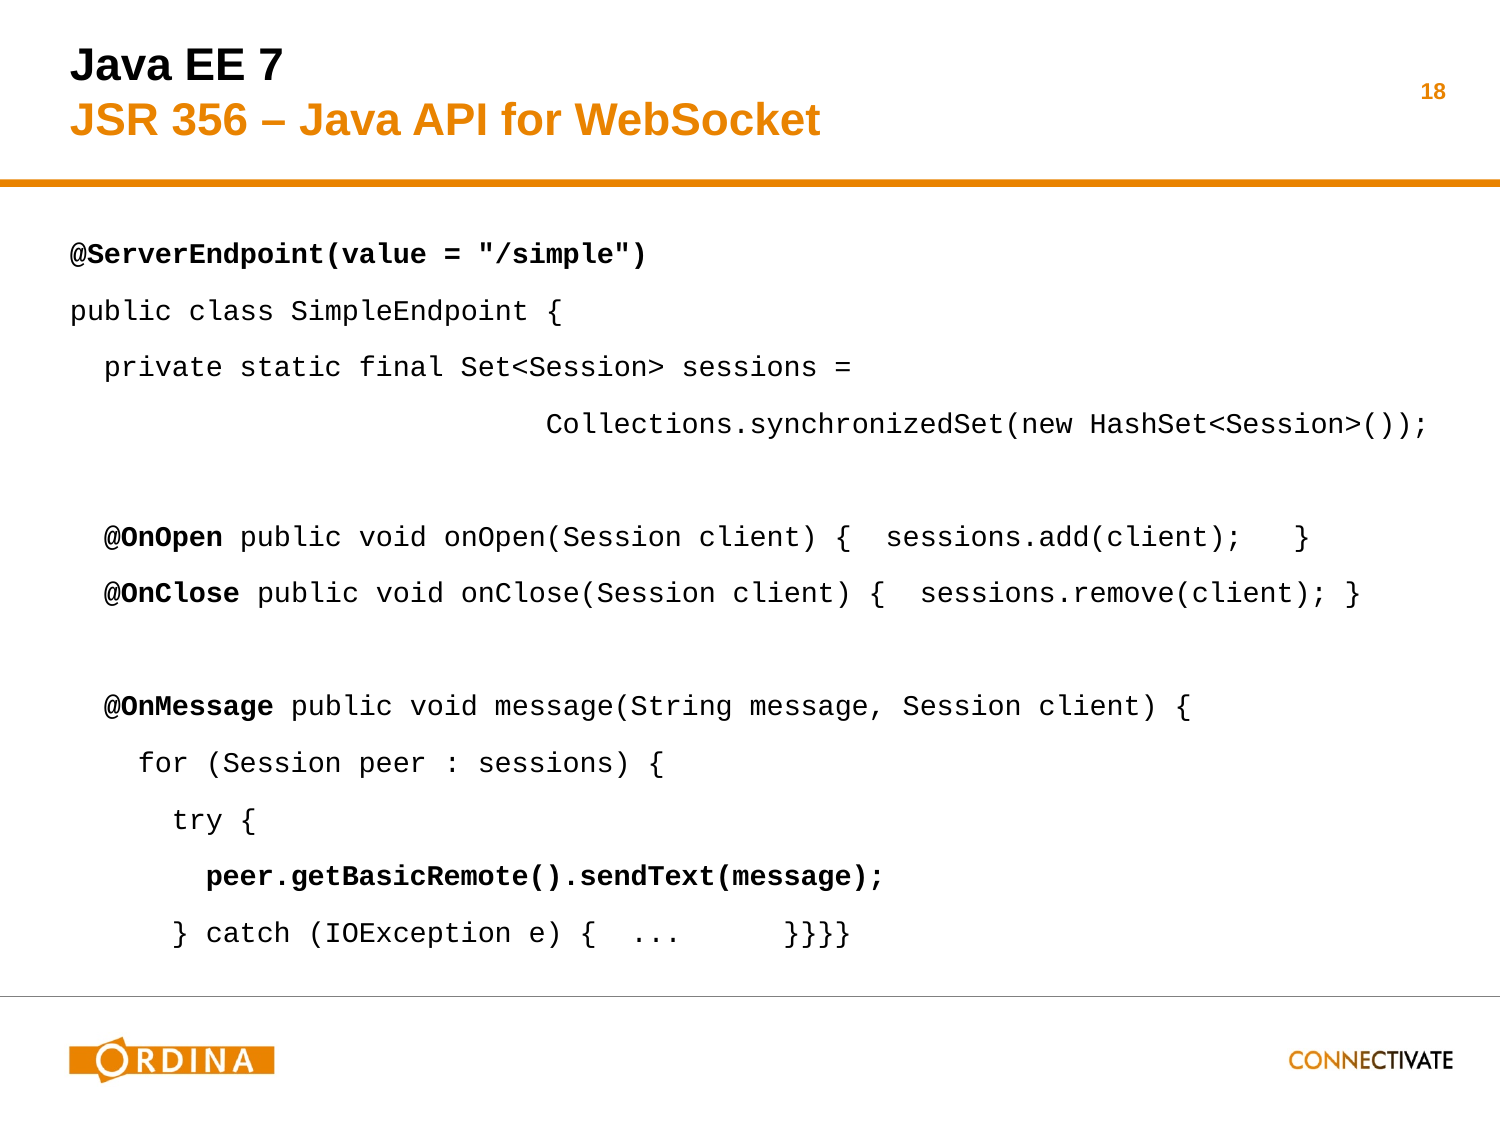

# Java EE 7 JSR 356 – Java API for WebSocket
@ServerEndpoint(value = "/simple")
public class SimpleEndpoint {
 private static final Set<Session> sessions =
 Collections.synchronizedSet(new HashSet<Session>());
 @OnOpen public void onOpen(Session client) { sessions.add(client); }
 @OnClose public void onClose(Session client) { sessions.remove(client); }
 @OnMessage public void message(String message, Session client) {
 for (Session peer : sessions) {
 try {
 peer.getBasicRemote().sendText(message);
 } catch (IOException e) { ... }}}}